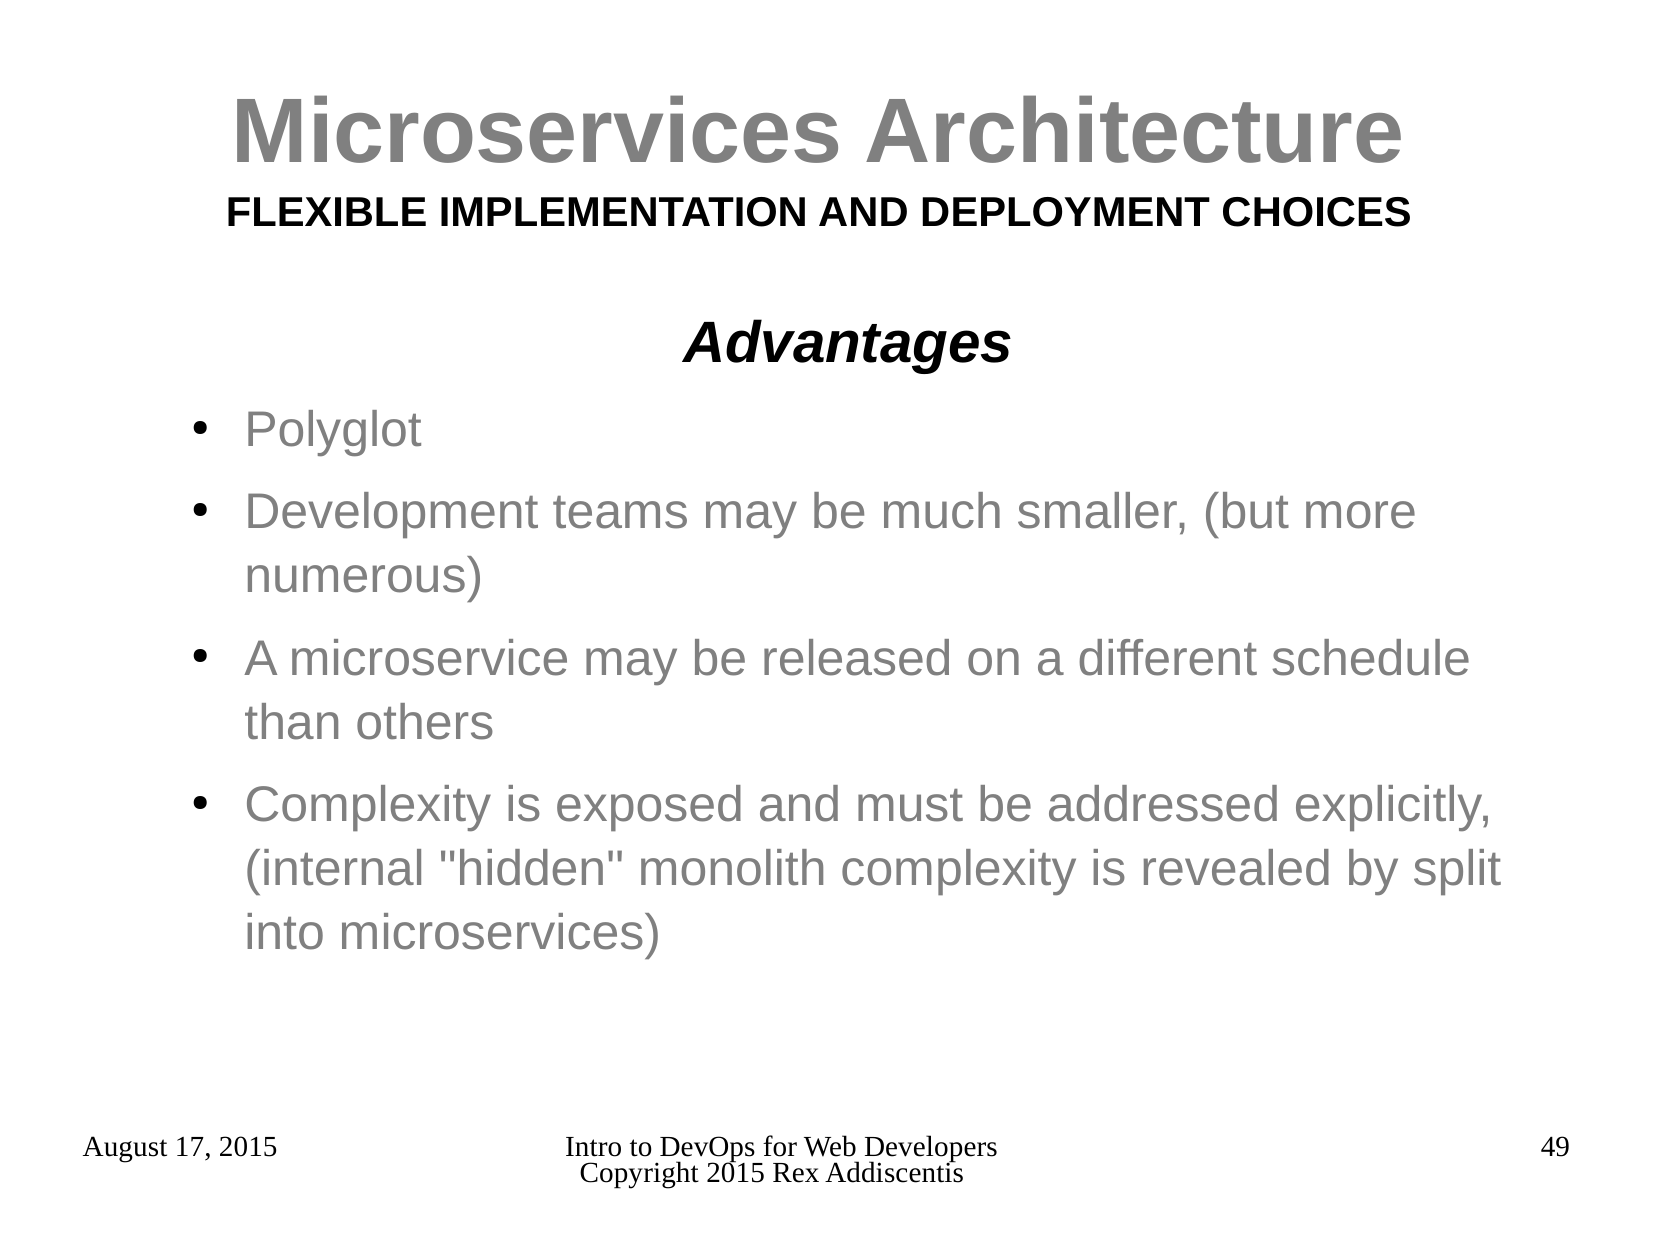

# Microservices Architecture
FLEXIBLE IMPLEMENTATION AND DEPLOYMENT CHOICES
Advantages
Polyglot
Development teams may be much smaller, (but more numerous)
A microservice may be released on a different schedule than others
Complexity is exposed and must be addressed explicitly, (internal "hidden" monolith complexity is revealed by split into microservices)
August 17, 2015
Intro to DevOps for Web Developers Copyright 2015 Rex Addiscentis
49